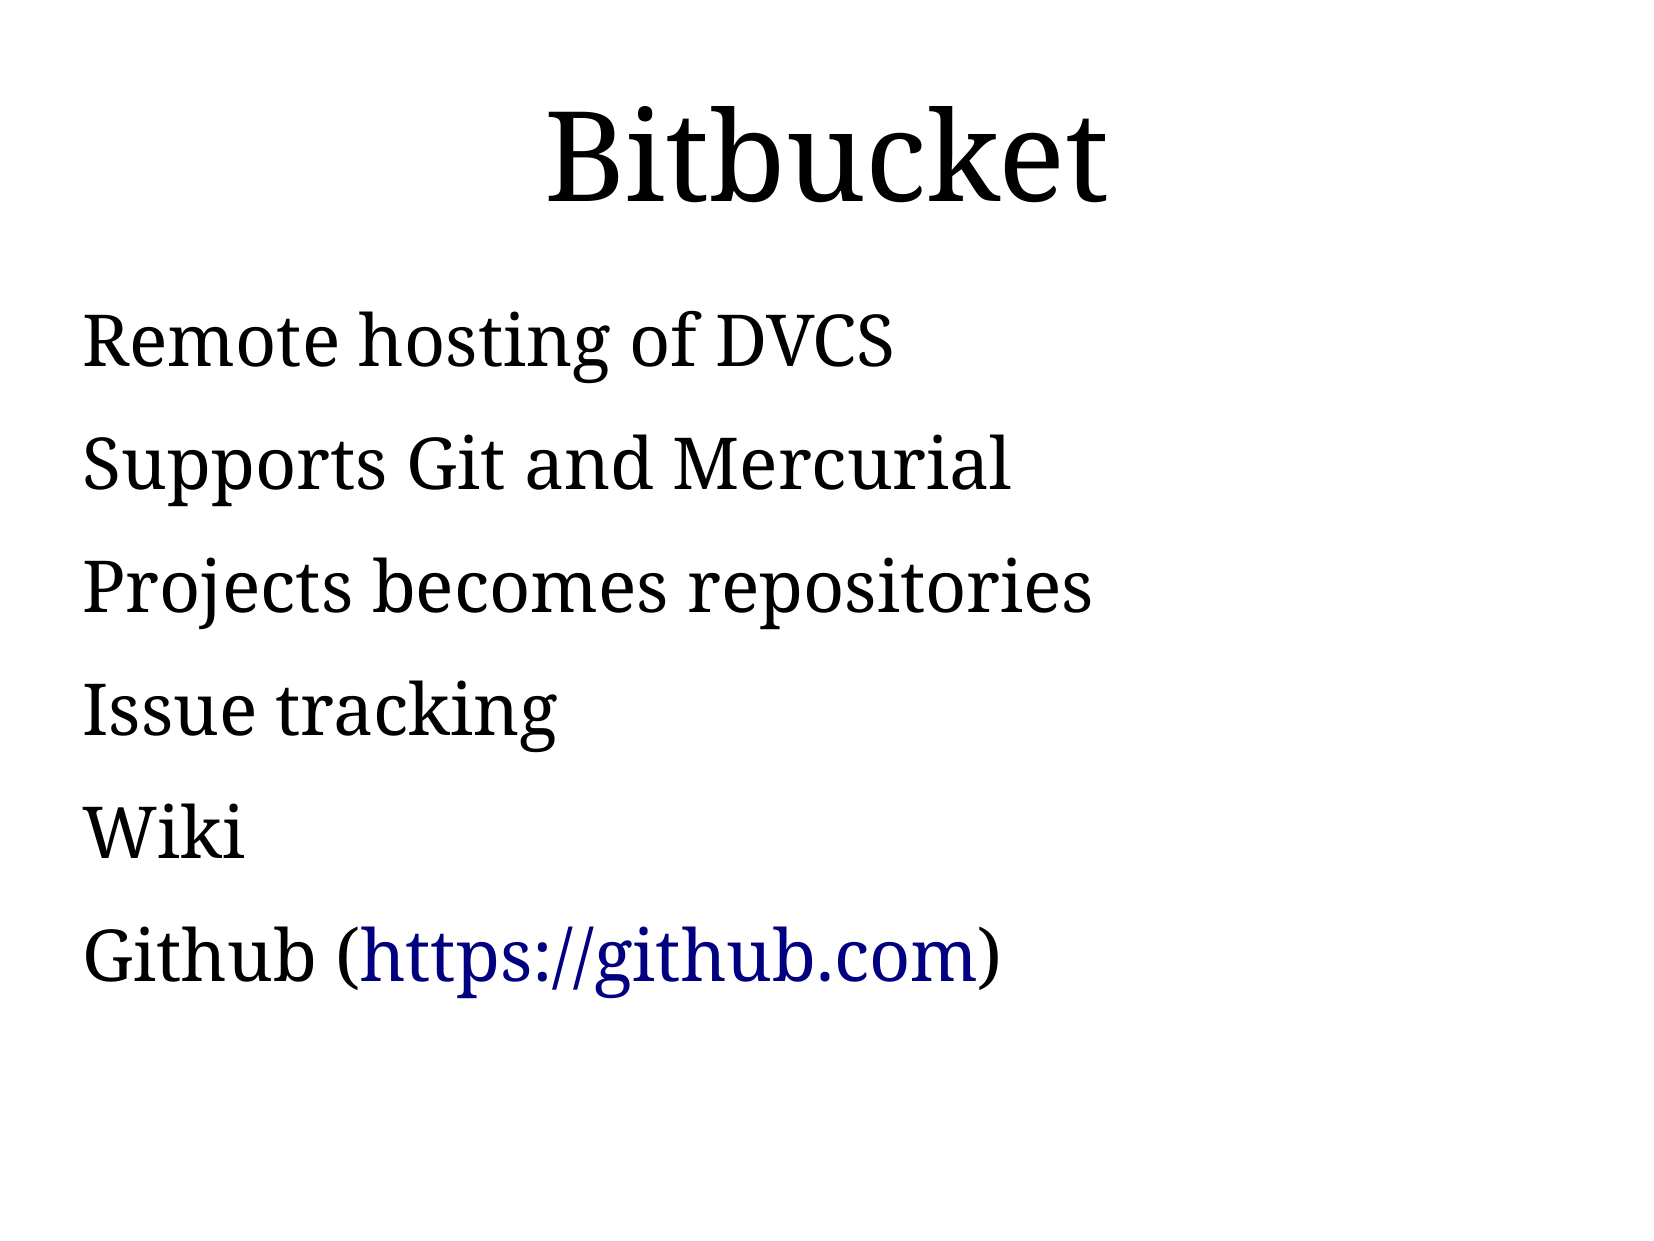

# Bitbucket
Remote hosting of DVCS
Supports Git and Mercurial
Projects becomes repositories
Issue tracking
Wiki
Github (https://github.com)